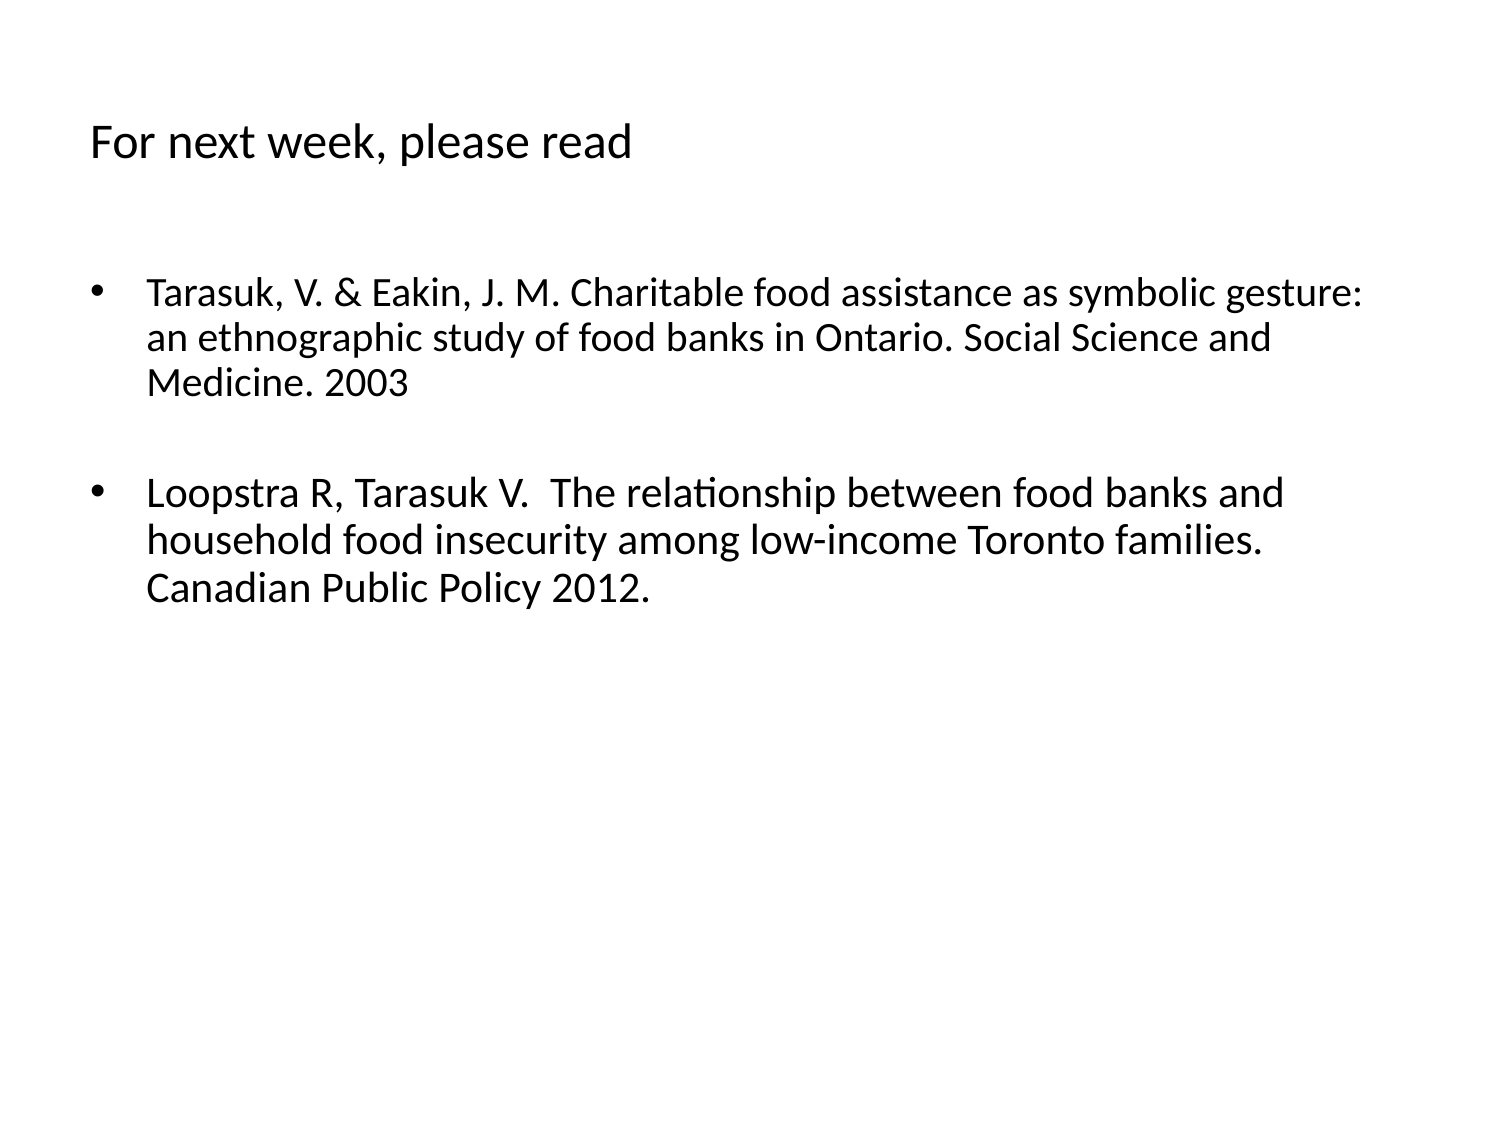

# For next week, please read
Tarasuk, V. & Eakin, J. M. Charitable food assistance as symbolic gesture: an ethnographic study of food banks in Ontario. Social Science and Medicine. 2003
Loopstra R, Tarasuk V. The relationship between food banks and household food insecurity among low-income Toronto families. Canadian Public Policy 2012.